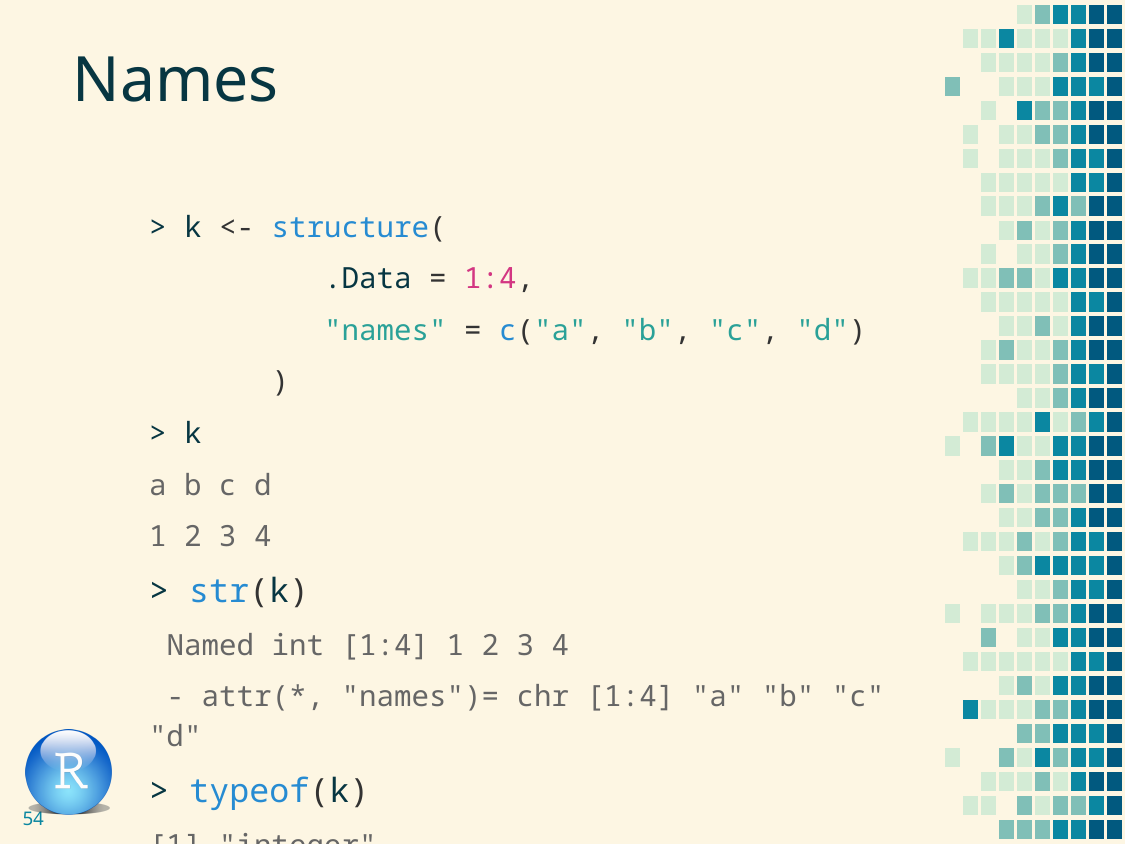

Names
> k <- structure(
 .Data = 1:4,
 "names" = c("a", "b", "c", "d")
 )
> k
a b c d
1 2 3 4
> str(k)
 Named int [1:4] 1 2 3 4
 - attr(*, "names")= chr [1:4] "a" "b" "c" "d"
> typeof(k)
[1] "integer"